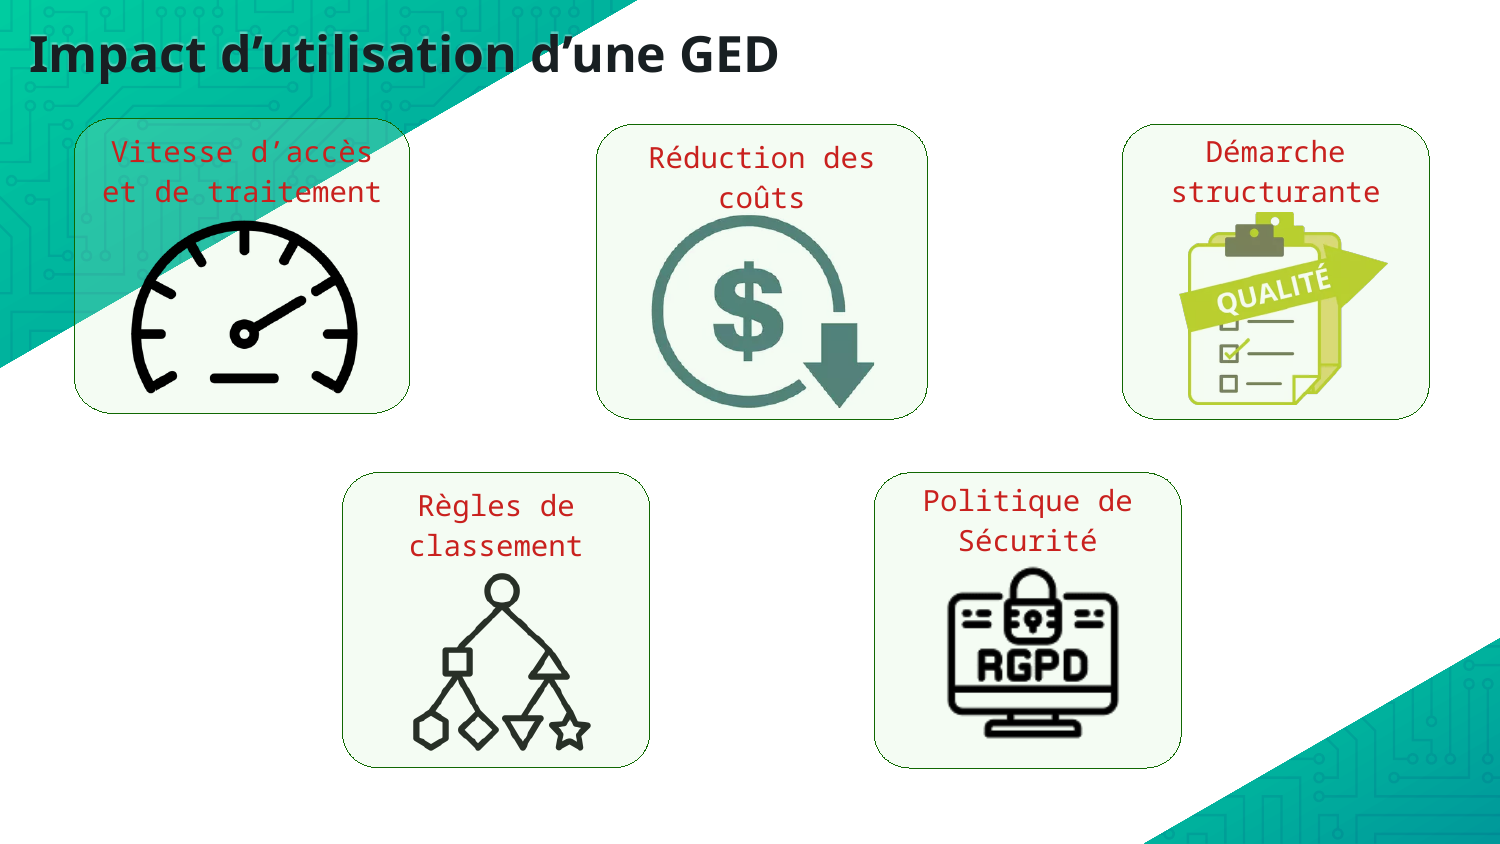

# Impact d’utilisation d’une GED
Vitesse d’accès et de traitement
Réduction des coûts
Démarche structurante
Règles de classement
Politique de Sécurité